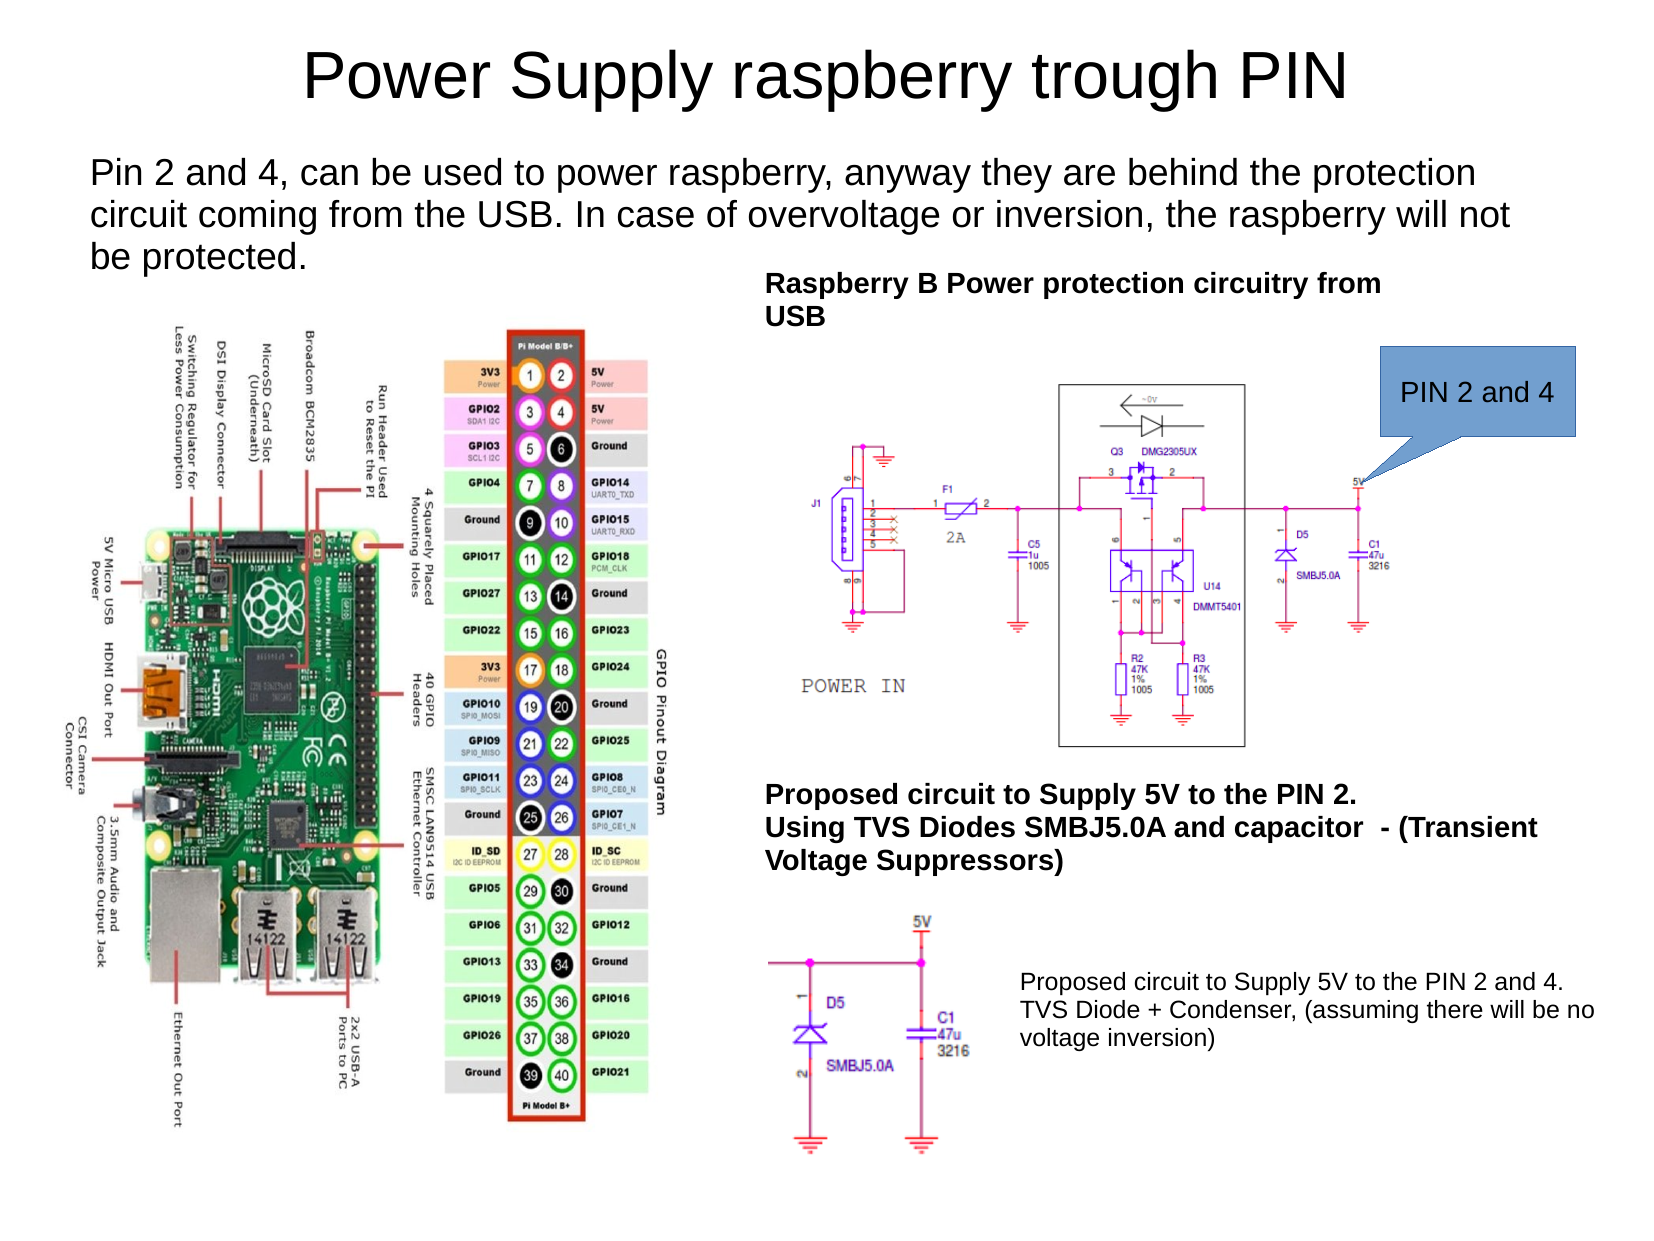

# Power Supply raspberry trough PIN
Pin 2 and 4, can be used to power raspberry, anyway they are behind the protection circuit coming from the USB. In case of overvoltage or inversion, the raspberry will not be protected.
Raspberry B Power protection circuitry from USB
PIN 2 and 4
Proposed circuit to Supply 5V to the PIN 2.
Using TVS Diodes SMBJ5.0A and capacitor - (Transient Voltage Suppressors)
Proposed circuit to Supply 5V to the PIN 2 and 4.
TVS Diode + Condenser, (assuming there will be no voltage inversion)